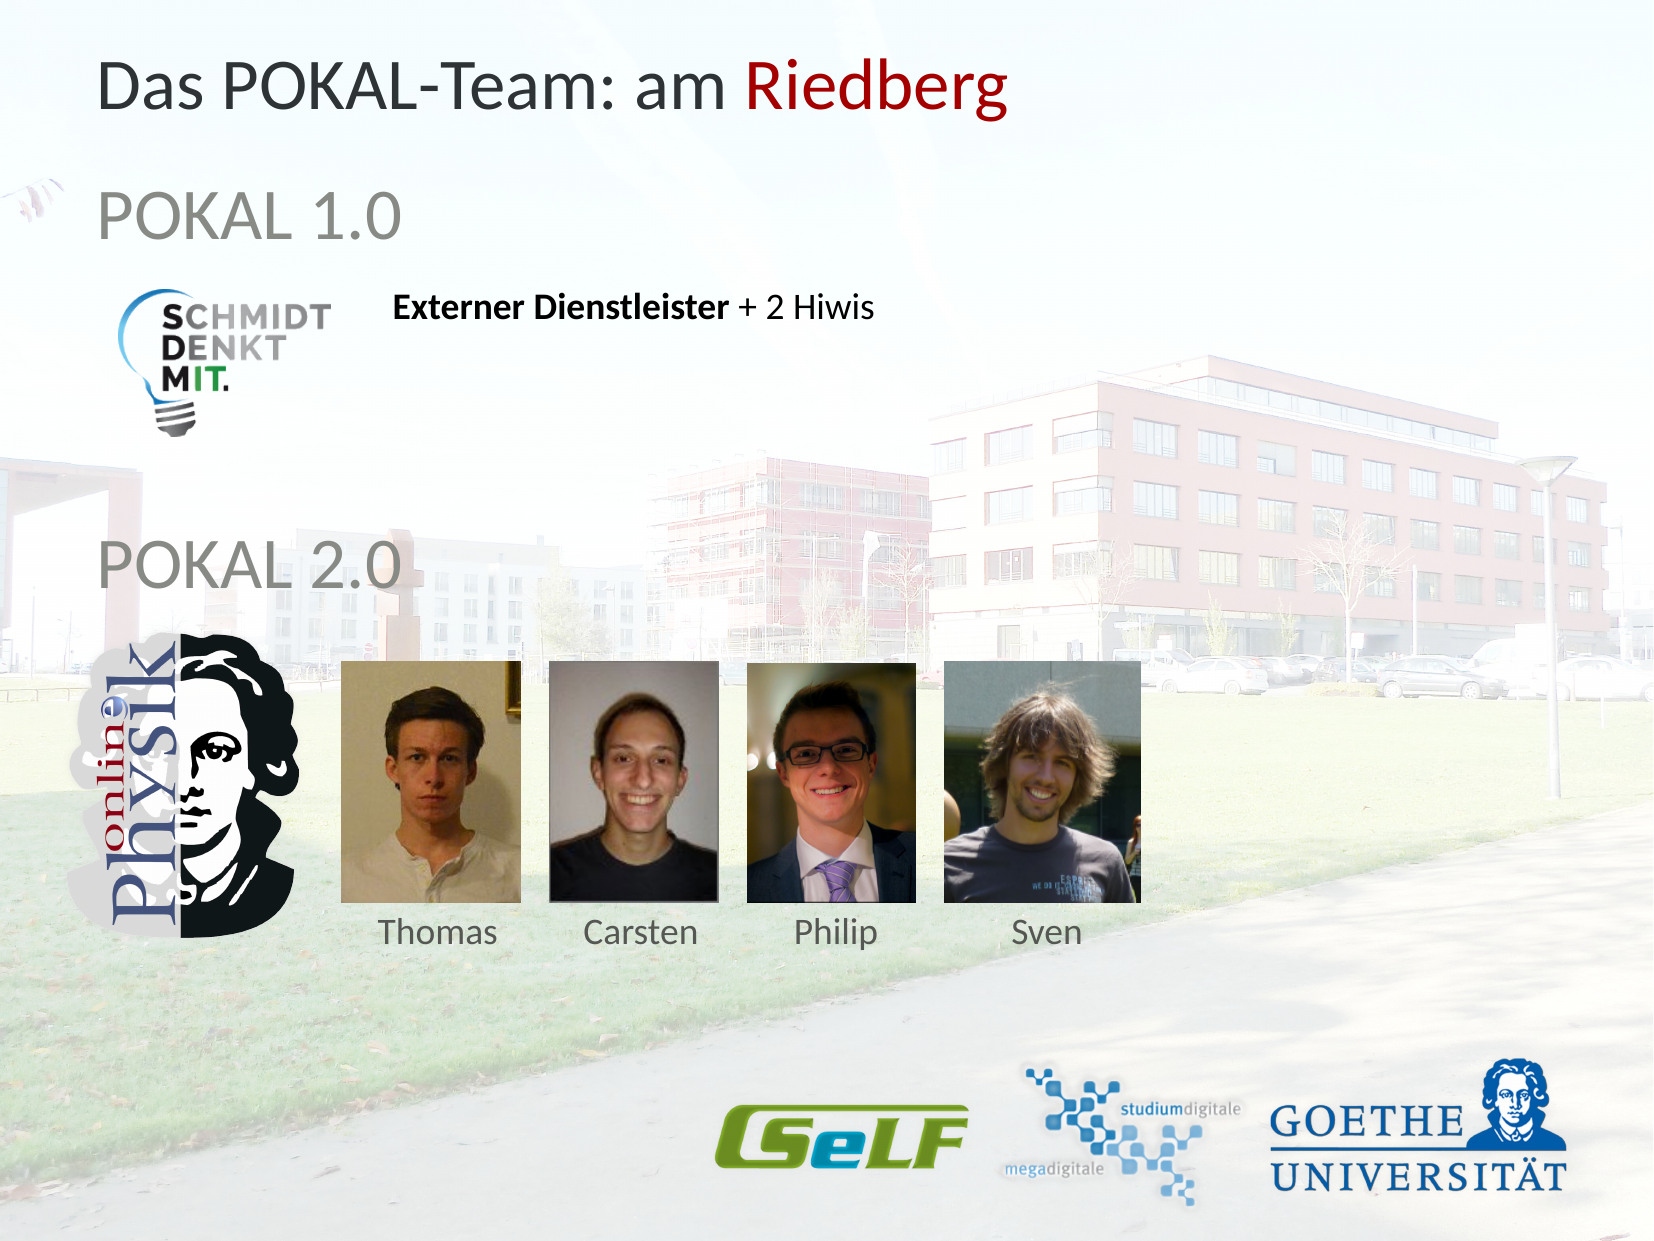

Das POKAL-Team: am Riedberg
POKAL 1.0
Externer Dienstleister + 2 Hiwis
POKAL 2.0
Thomas
Carsten
Philip
Sven